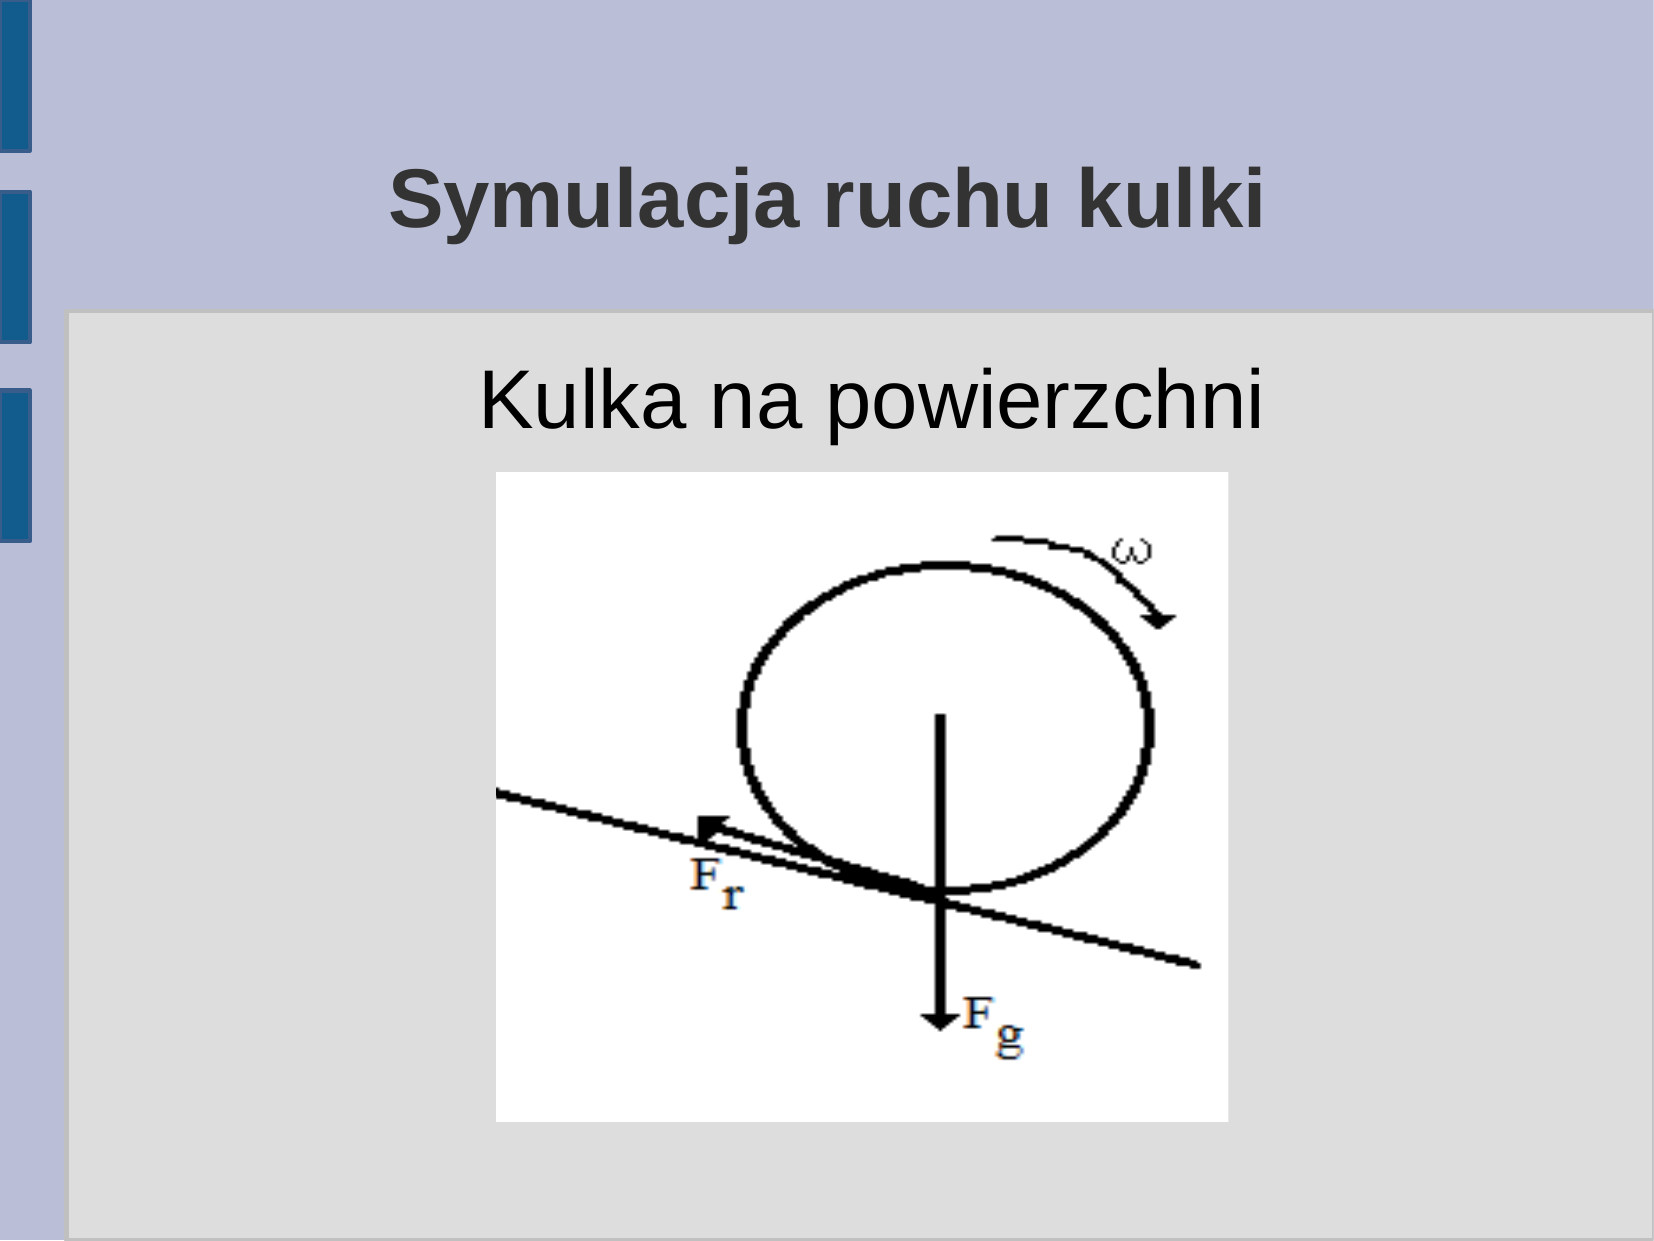

# Symulacja ruchu kulki
Kulka na powierzchni